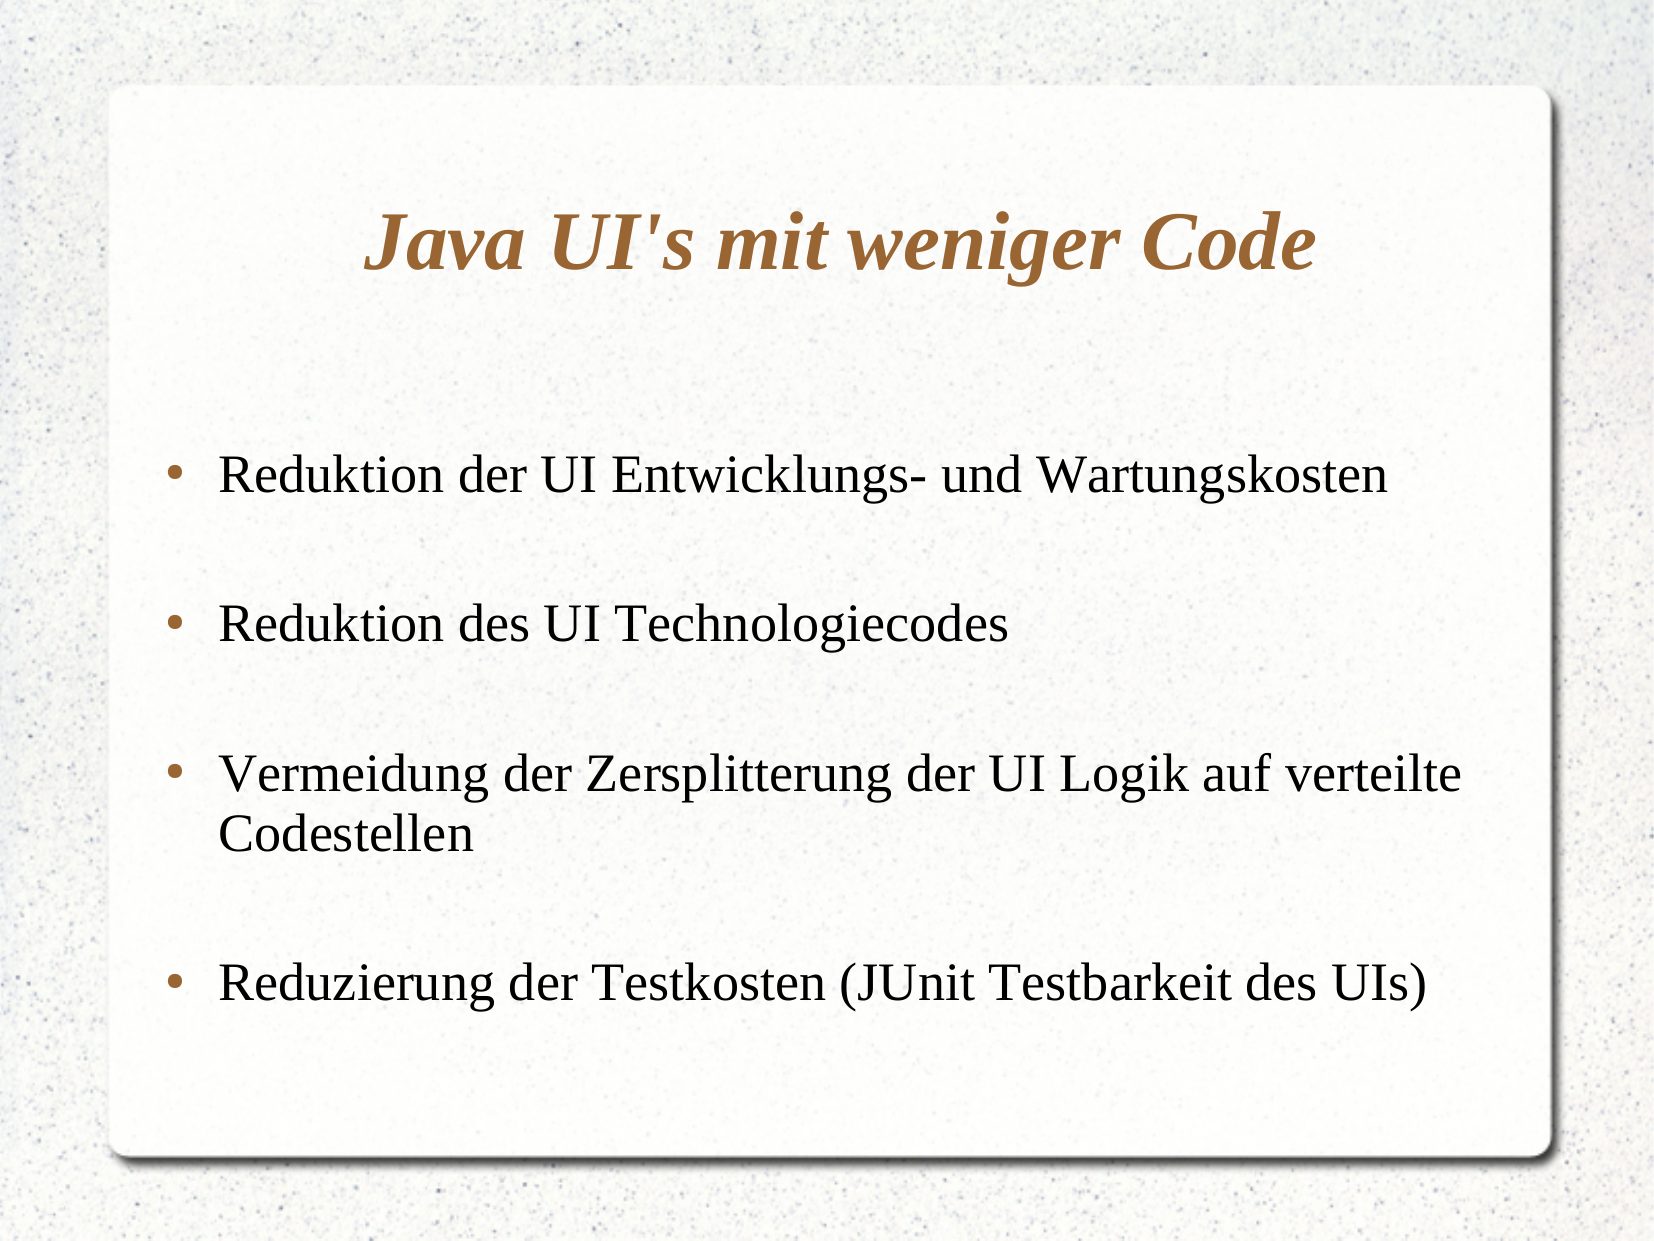

# Java UI's mit weniger Code
Reduktion der UI Entwicklungs- und Wartungskosten
Reduktion des UI Technologiecodes
Vermeidung der Zersplitterung der UI Logik auf verteilte Codestellen
Reduzierung der Testkosten (JUnit Testbarkeit des UIs)